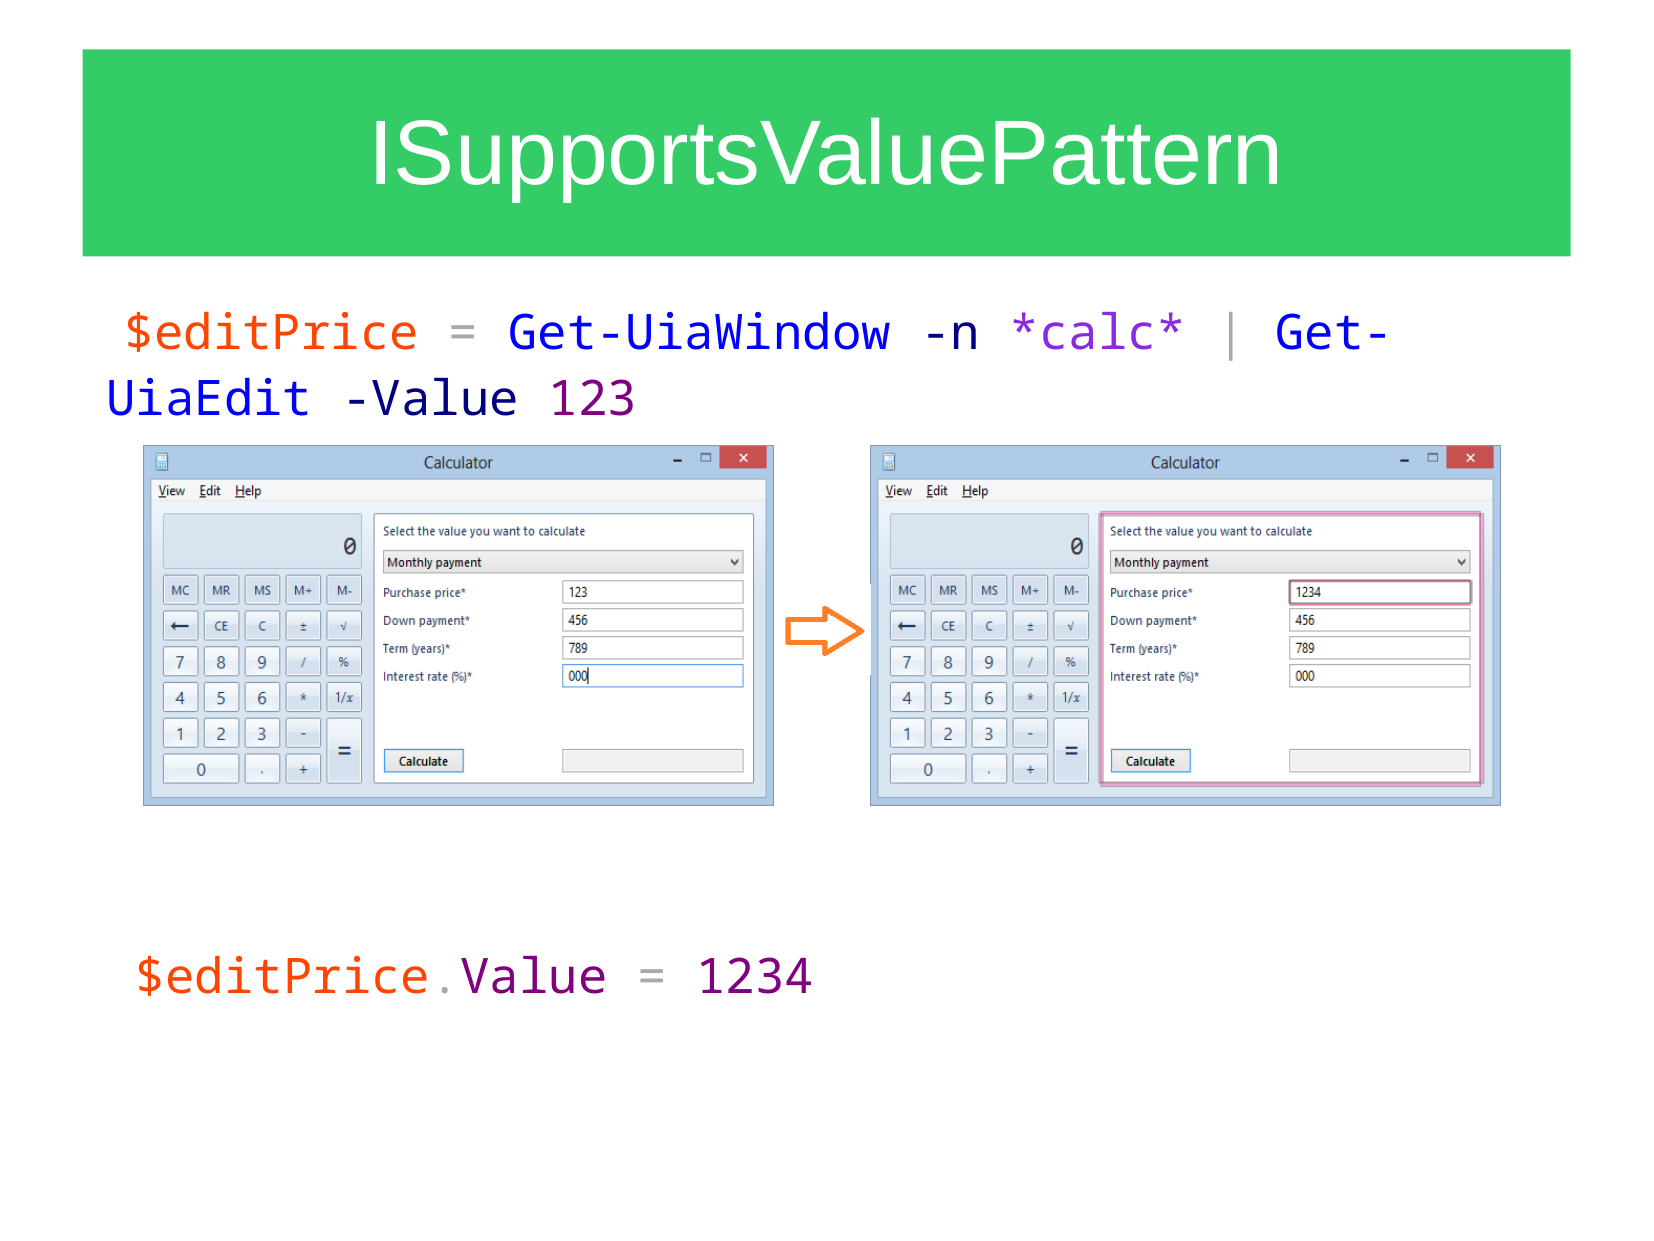

# ISupportsValuePattern
 $editPrice = Get-UiaWindow -n *calc* | Get-UiaEdit -Value 123
 $editPrice.Value = 1234